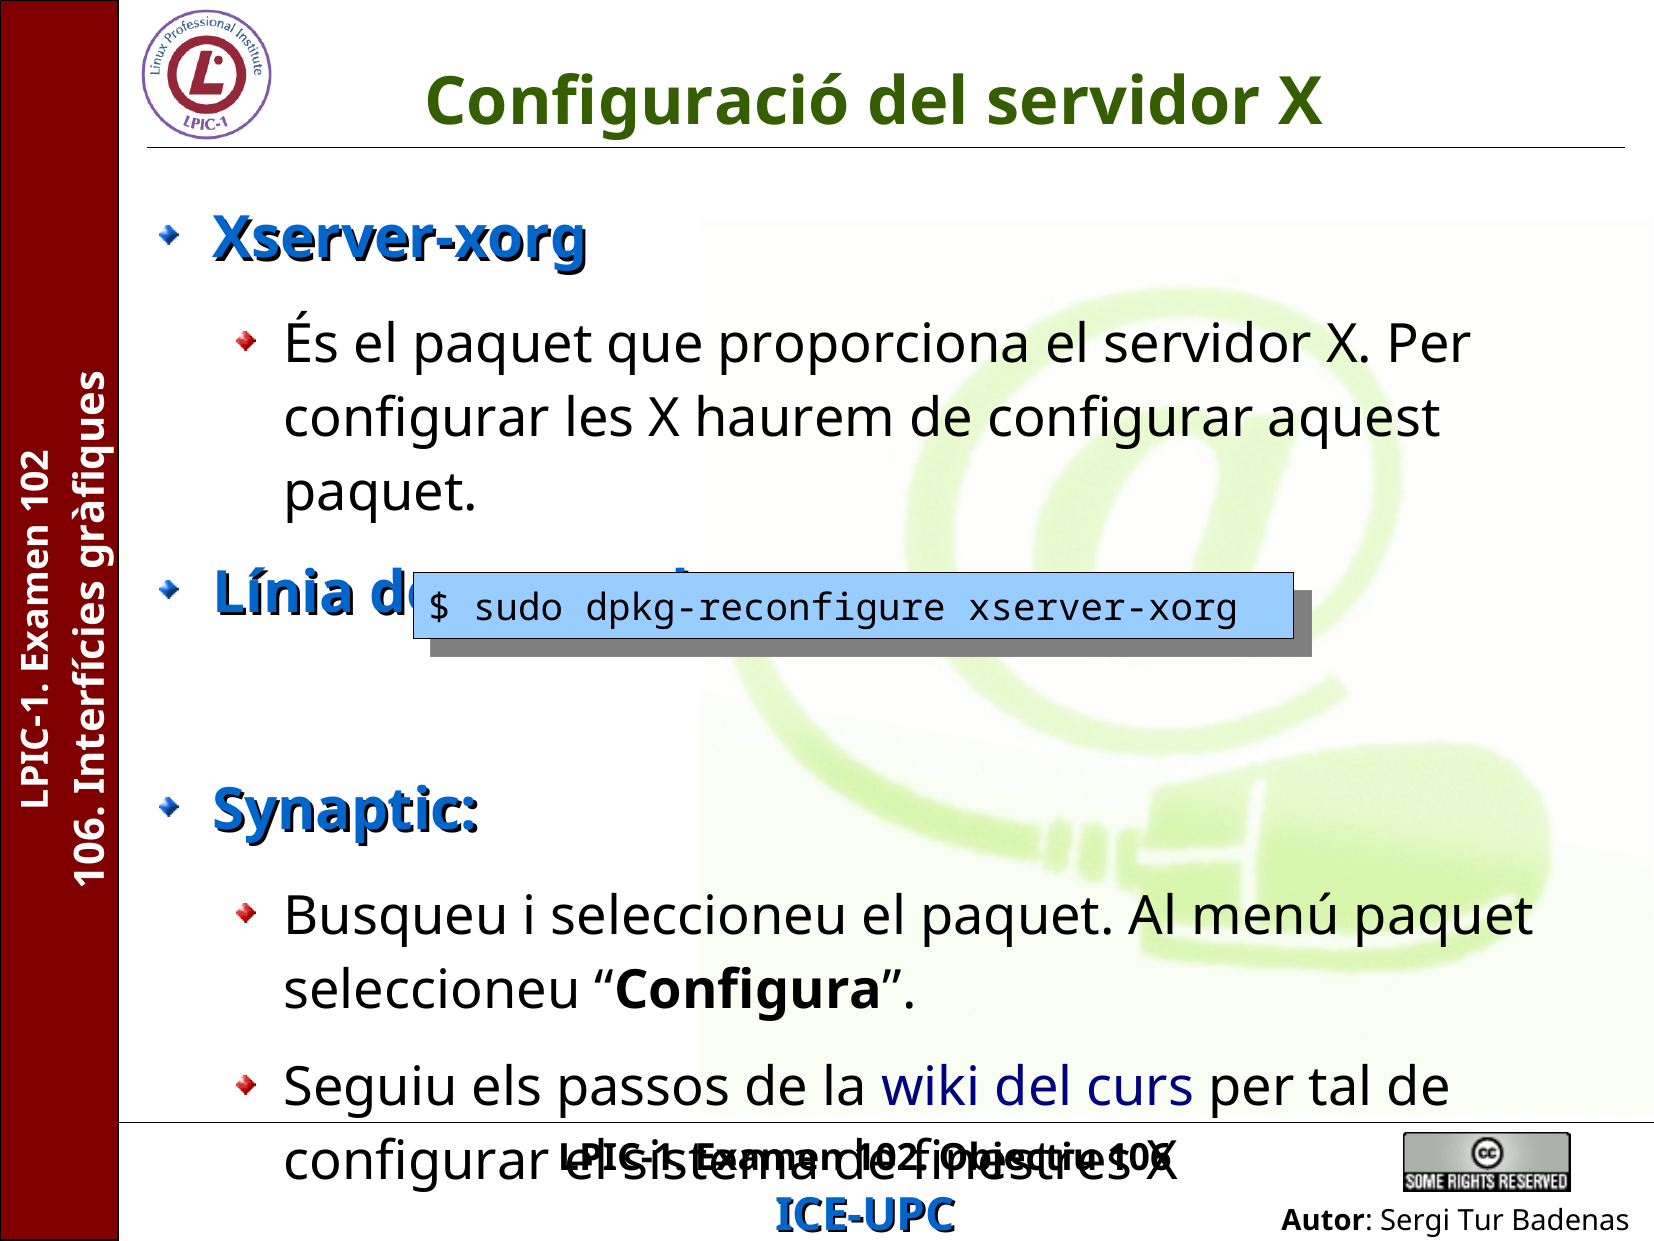

# Configuració del servidor X
Xserver-xorg
És el paquet que proporciona el servidor X. Per configurar les X haurem de configurar aquest paquet.
Línia de comandes:
Synaptic:
Busqueu i seleccioneu el paquet. Al menú paquet seleccioneu “Configura”.
Seguiu els passos de la wiki del curs per tal de configurar el sistema de finestres X
$ sudo dpkg-reconfigure xserver-xorg